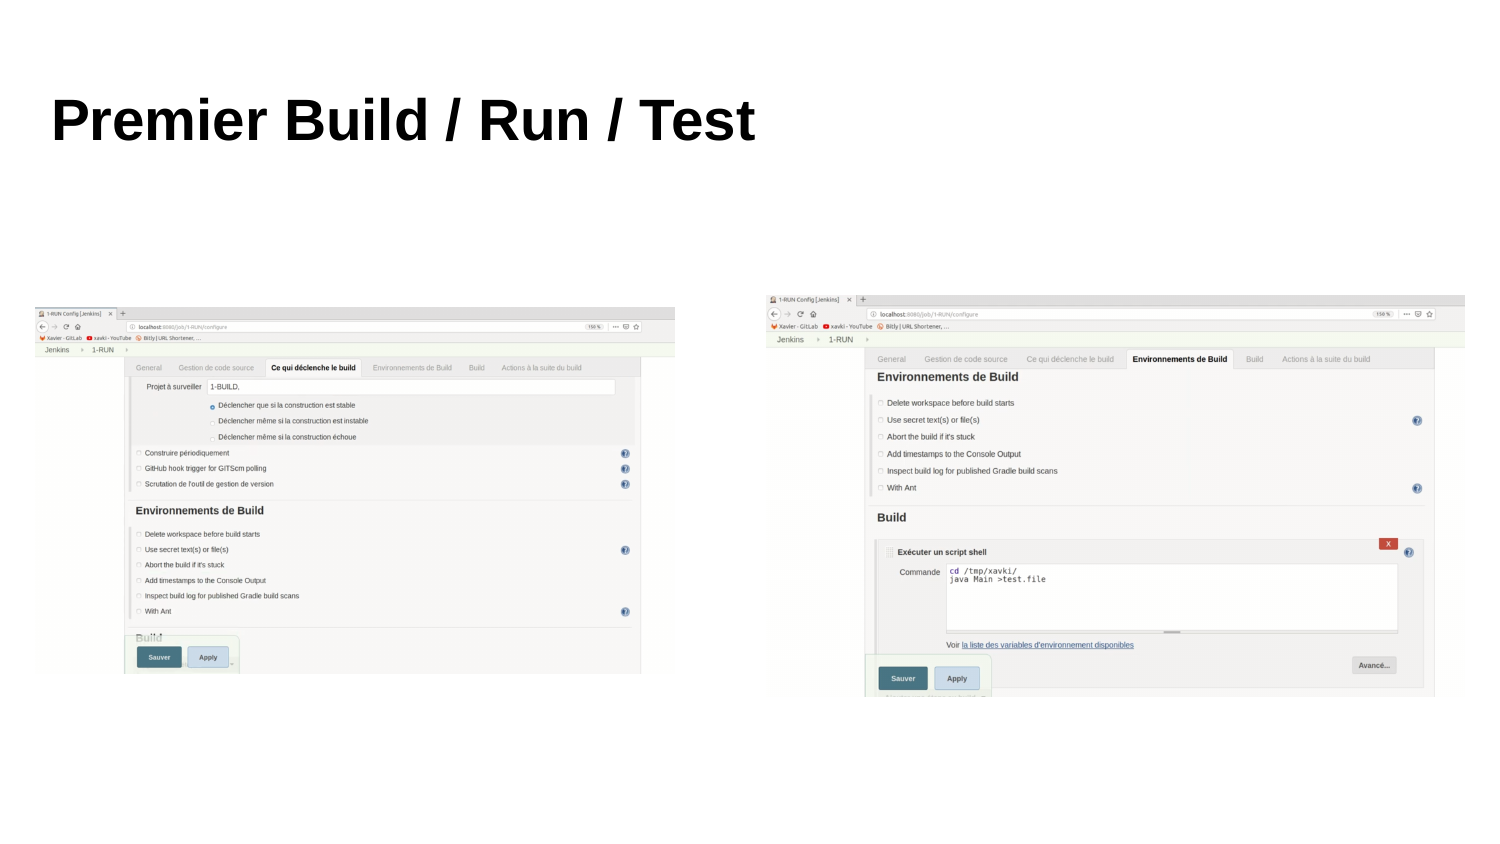

# Premier Build / Run / Test